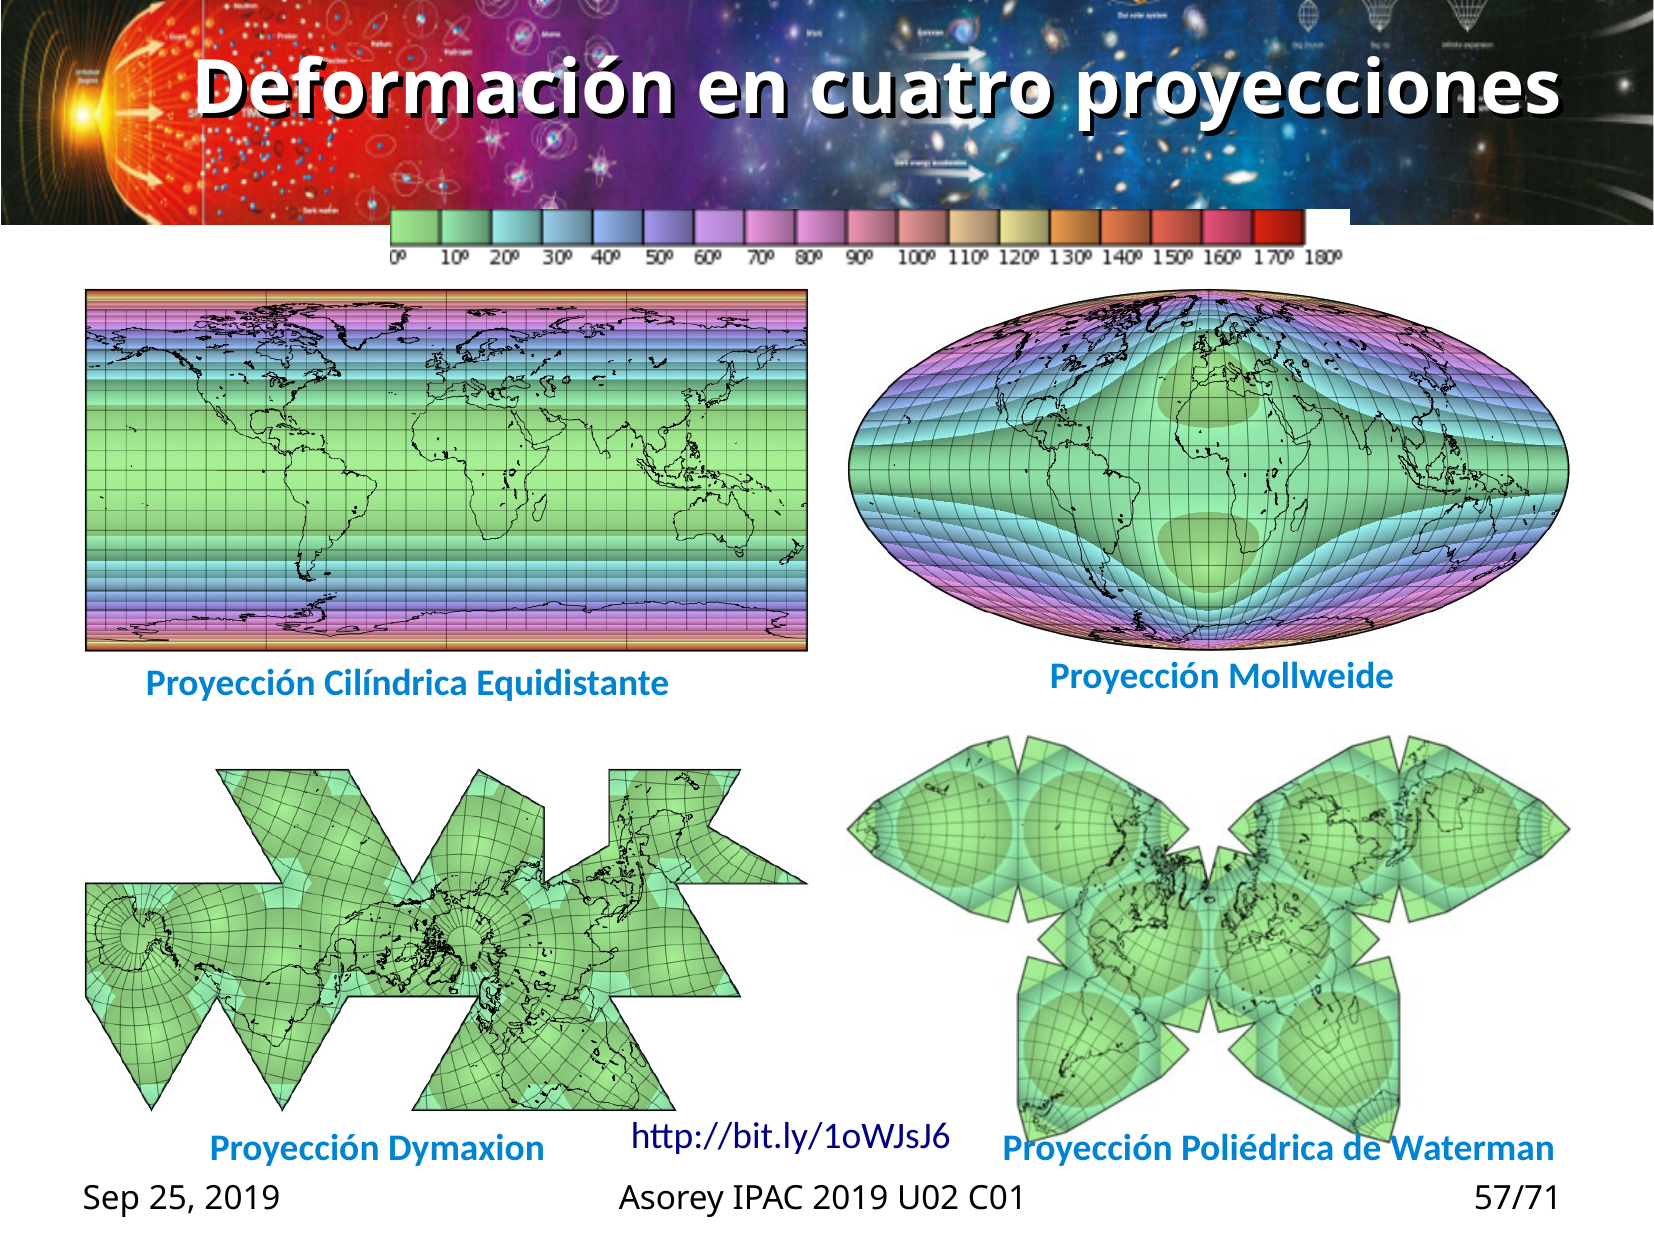

# Deformación en cuatro proyecciones
Proyección Mollweide
Proyección Cilíndrica Equidistante
http://bit.ly/1oWJsJ6
Proyección Poliédrica de Waterman
Proyección Dymaxion
Sep 25, 2019
Asorey IPAC 2019 U02 C01
57